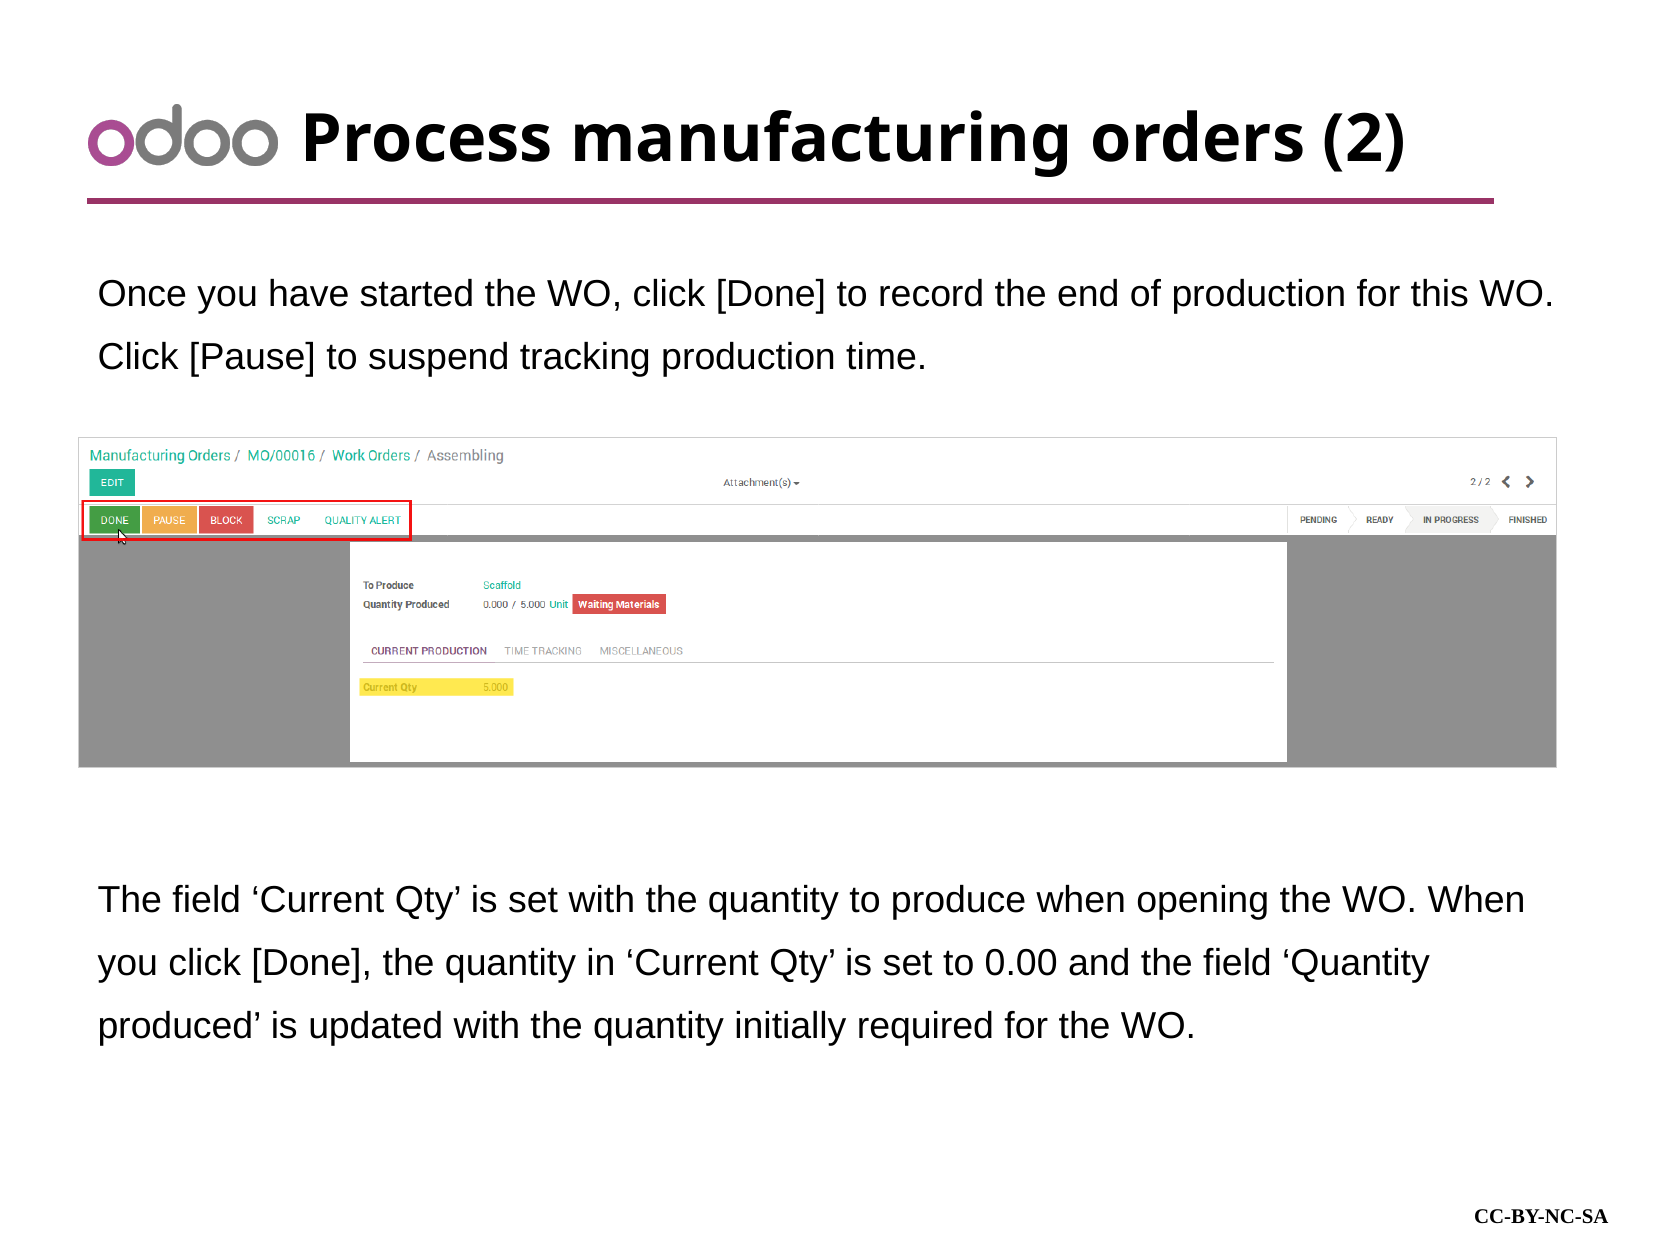

# Process manufacturing orders (2)
Once you have started the WO, click [Done] to record the end of production for this WO. Click [Pause] to suspend tracking production time.
The field ‘Current Qty’ is set with the quantity to produce when opening the WO. When you click [Done], the quantity in ‘Current Qty’ is set to 0.00 and the field ‘Quantity produced’ is updated with the quantity initially required for the WO.